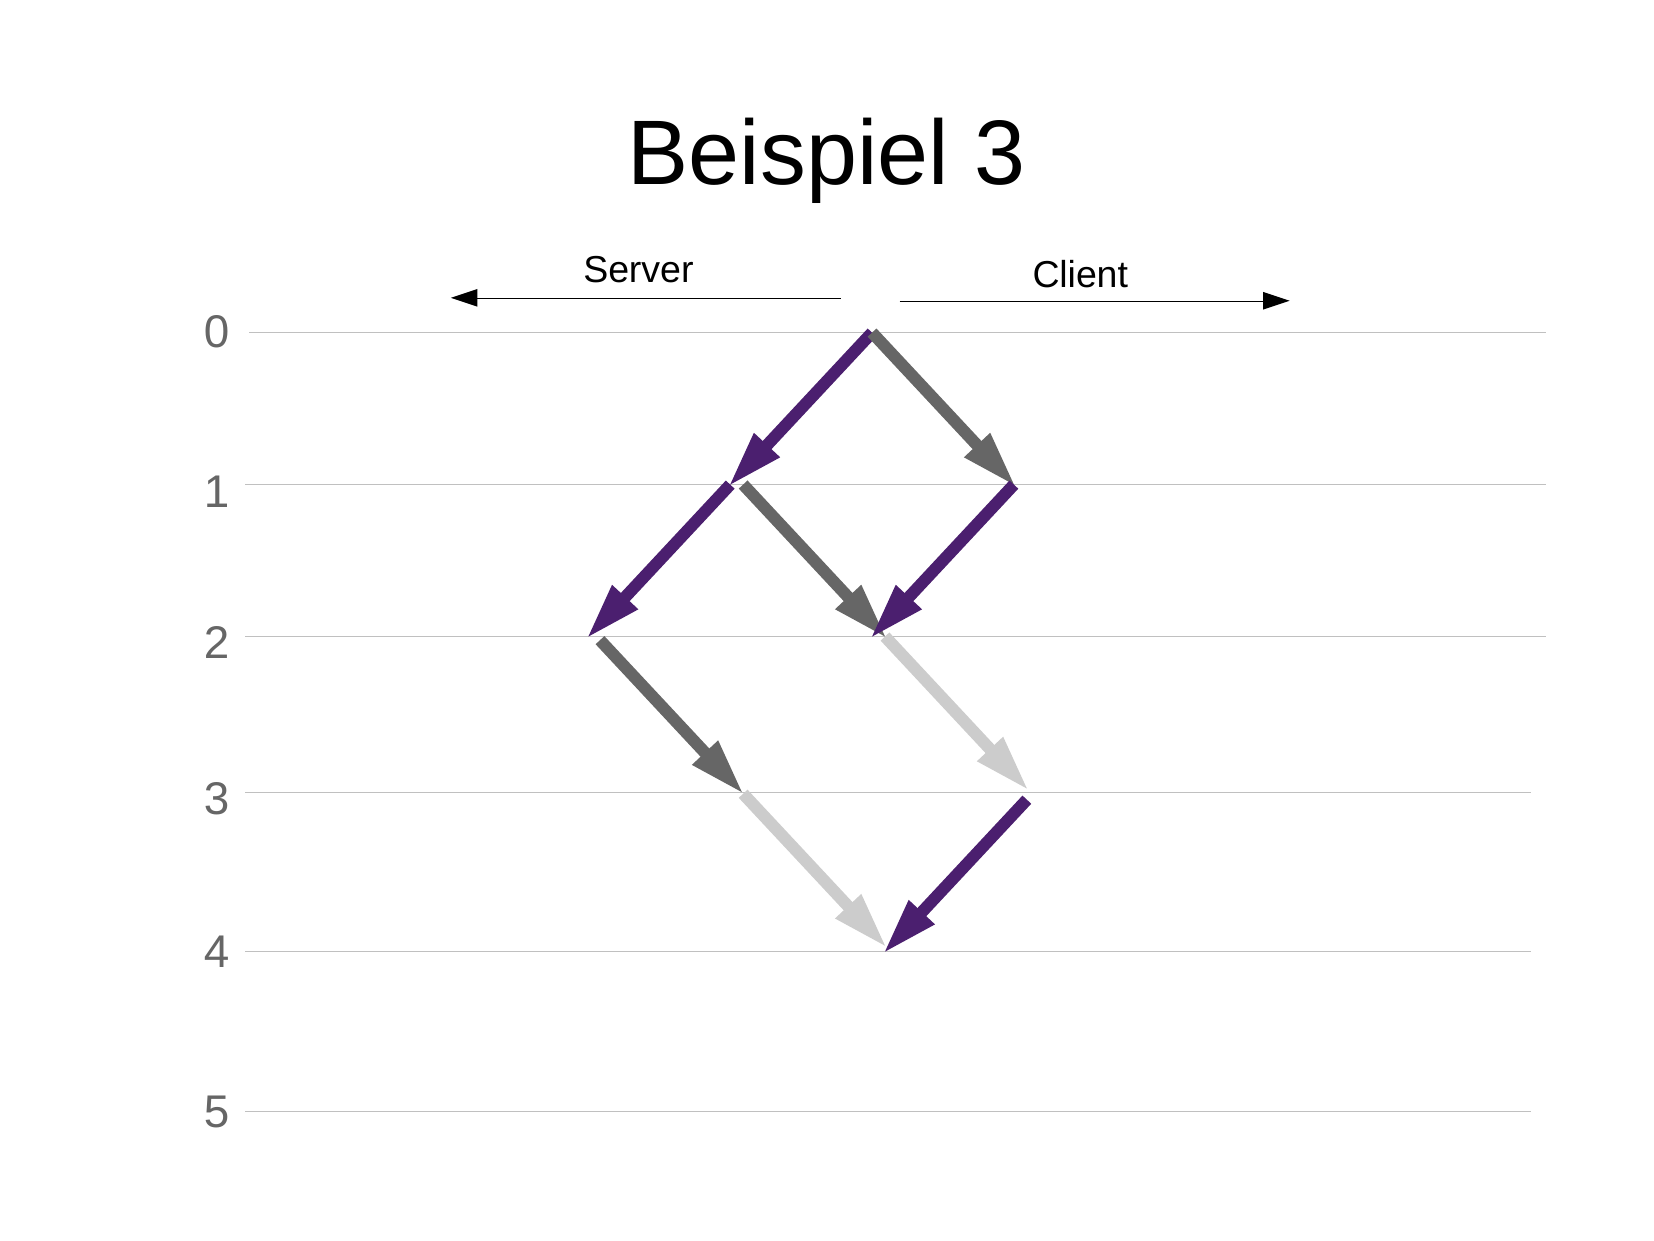

# Beispiel 3
Server
Client
0
1
2
3
4
5